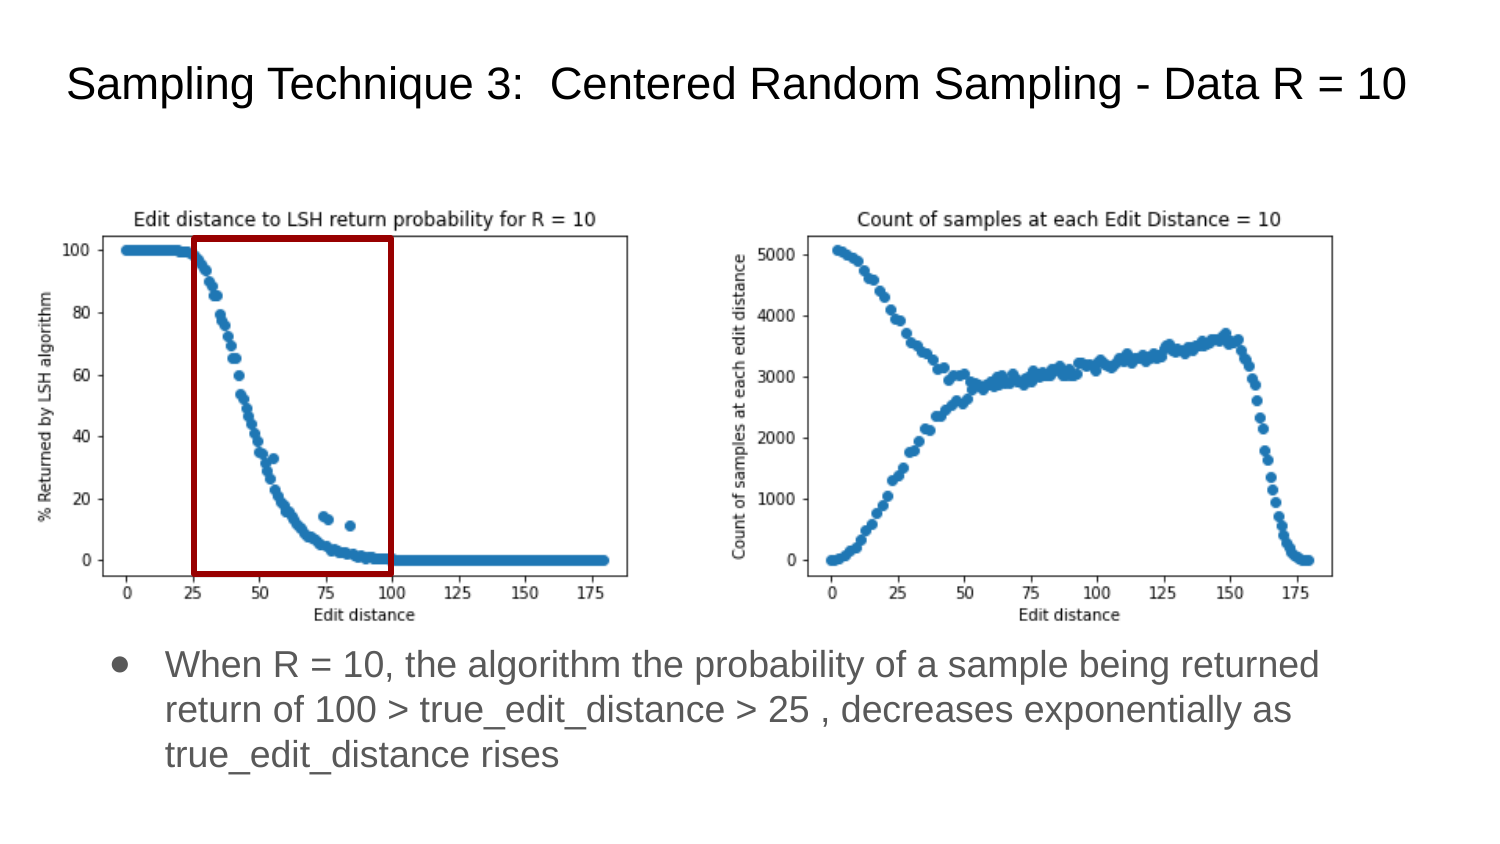

# Sampling Technique 3: Centered Random Sampling - Data R = 10
When R = 10, the algorithm the probability of a sample being returned return of 100 > true_edit_distance > 25 , decreases exponentially as true_edit_distance rises